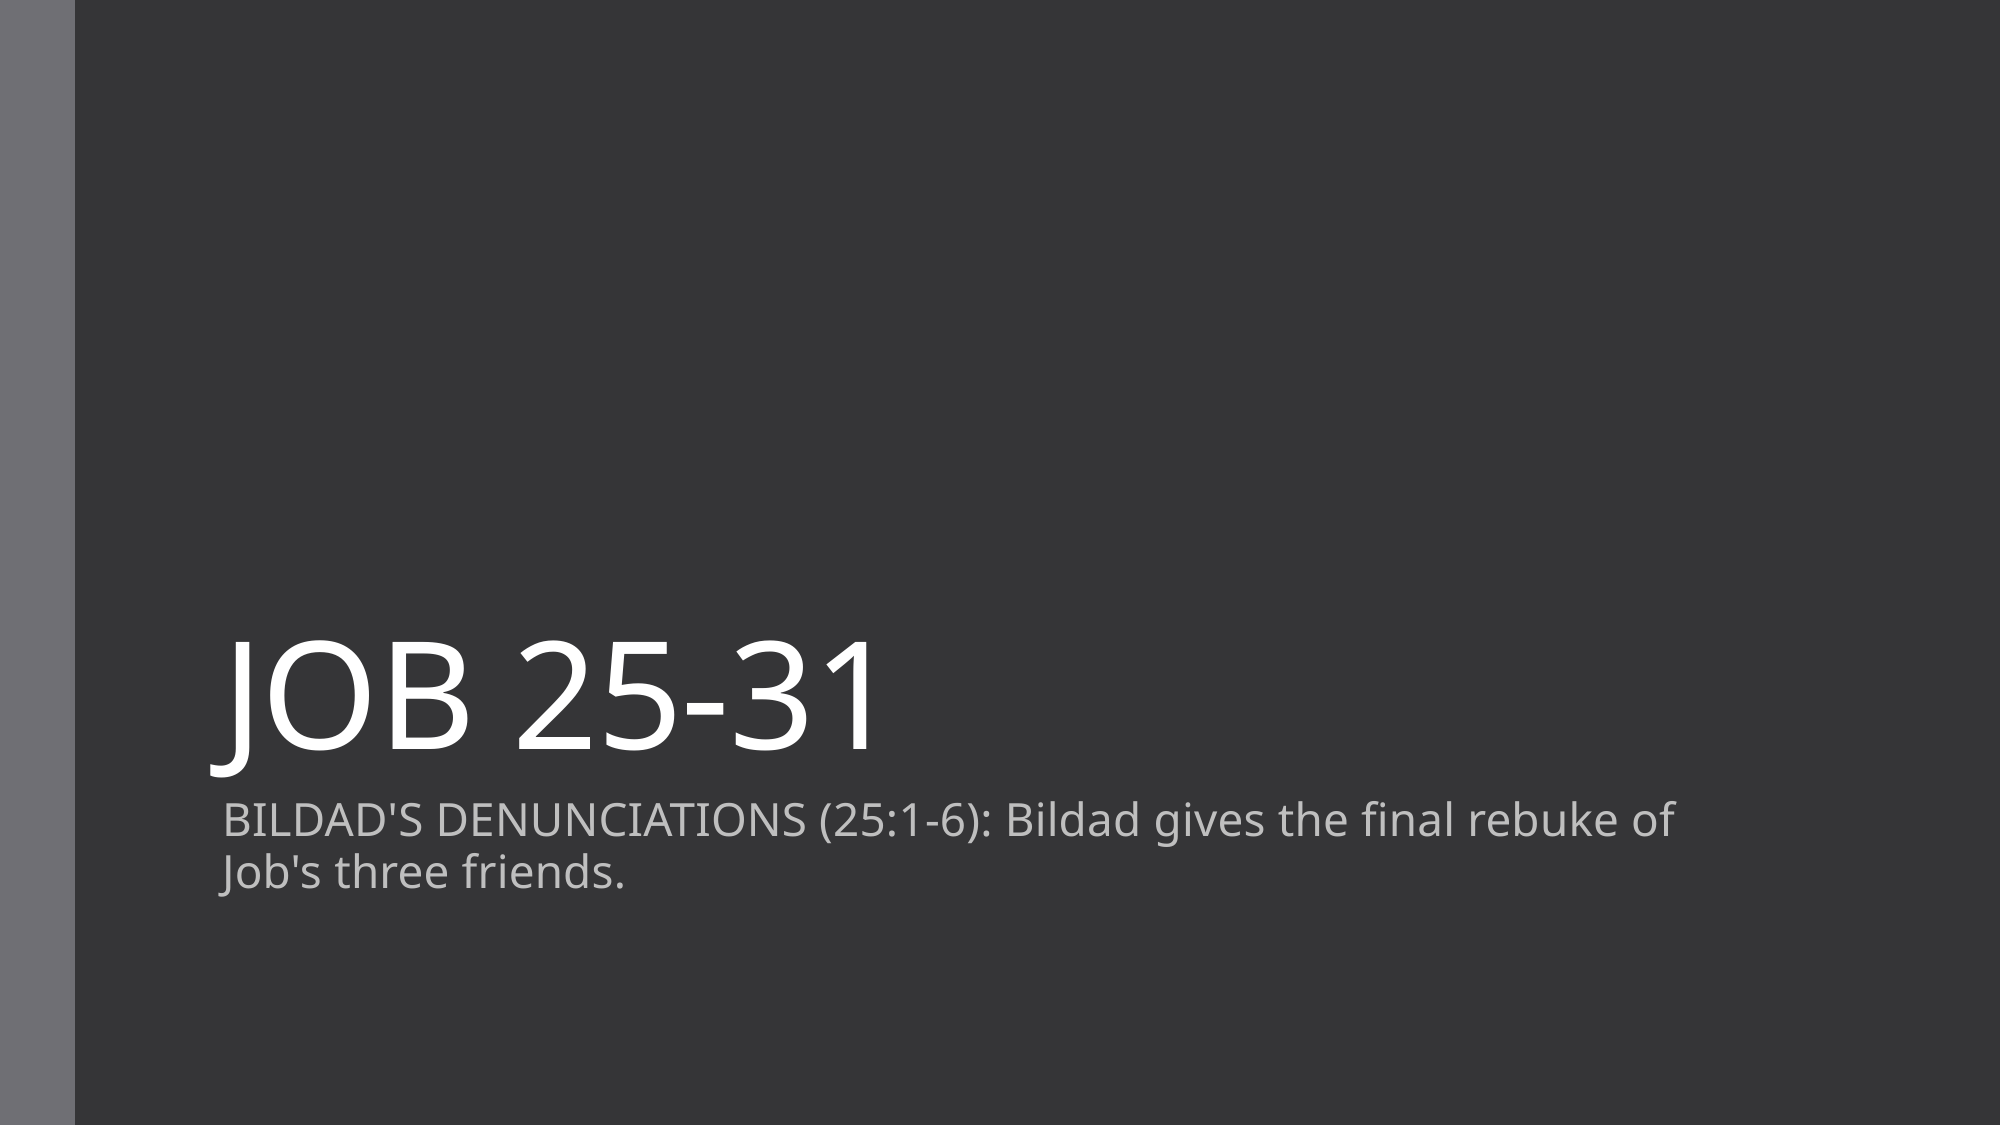

# JOB 25-31
BILDAD'S DENUNCIATIONS (25:1-6): Bildad gives the final rebuke of Job's three friends.